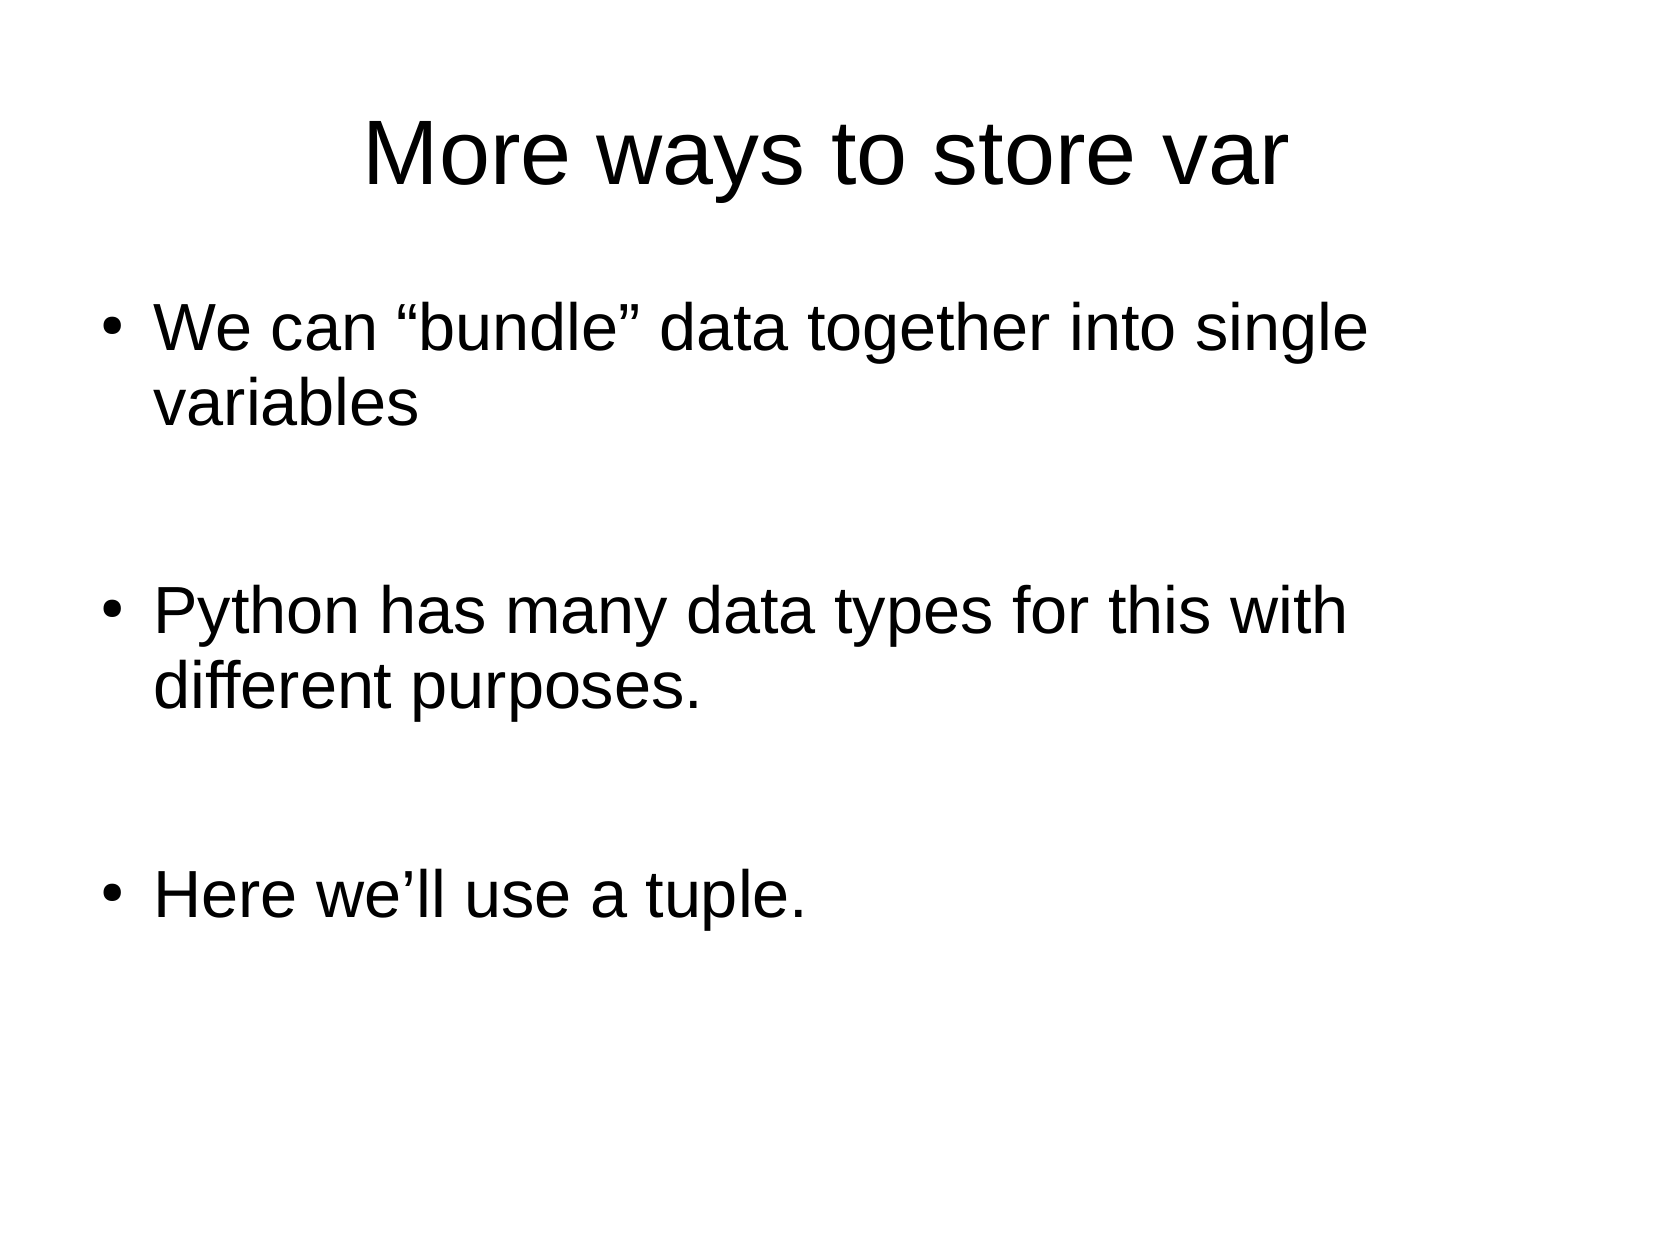

# More ways to store var
We can “bundle” data together into single variables
Python has many data types for this with different purposes.
Here we’ll use a tuple.